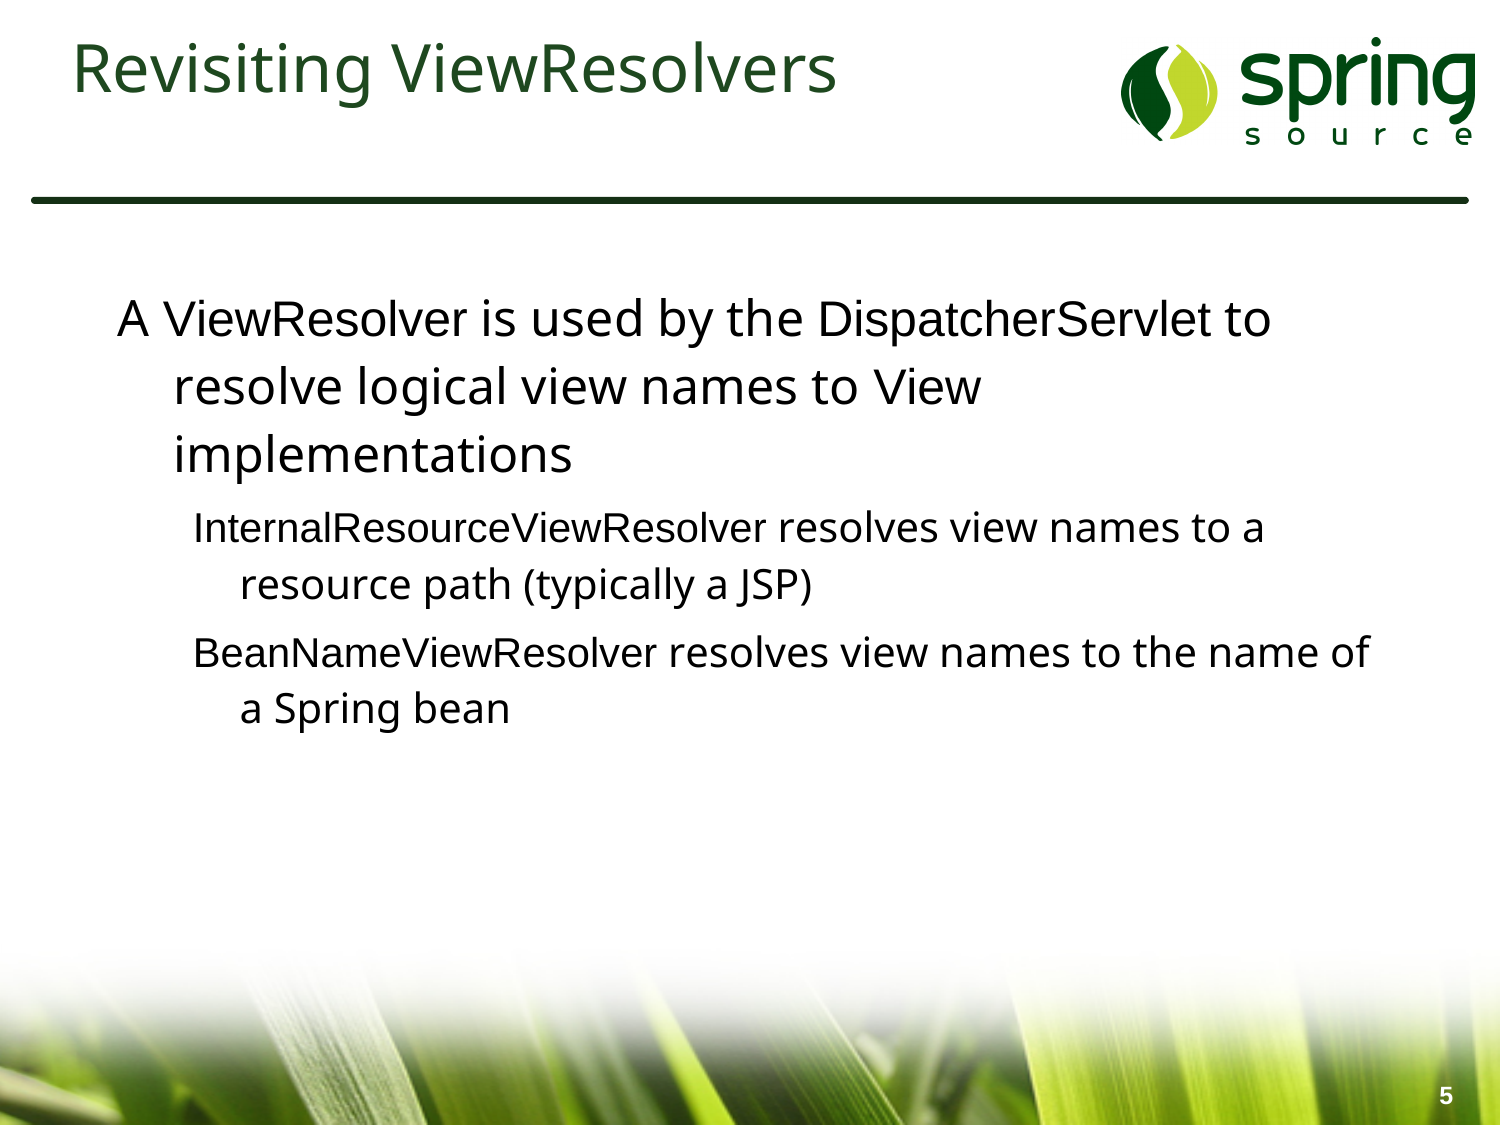

# Revisiting ViewResolvers
A ViewResolver is used by the DispatcherServlet to resolve logical view names to View implementations
InternalResourceViewResolver resolves view names to a resource path (typically a JSP)
BeanNameViewResolver resolves view names to the name of a Spring bean